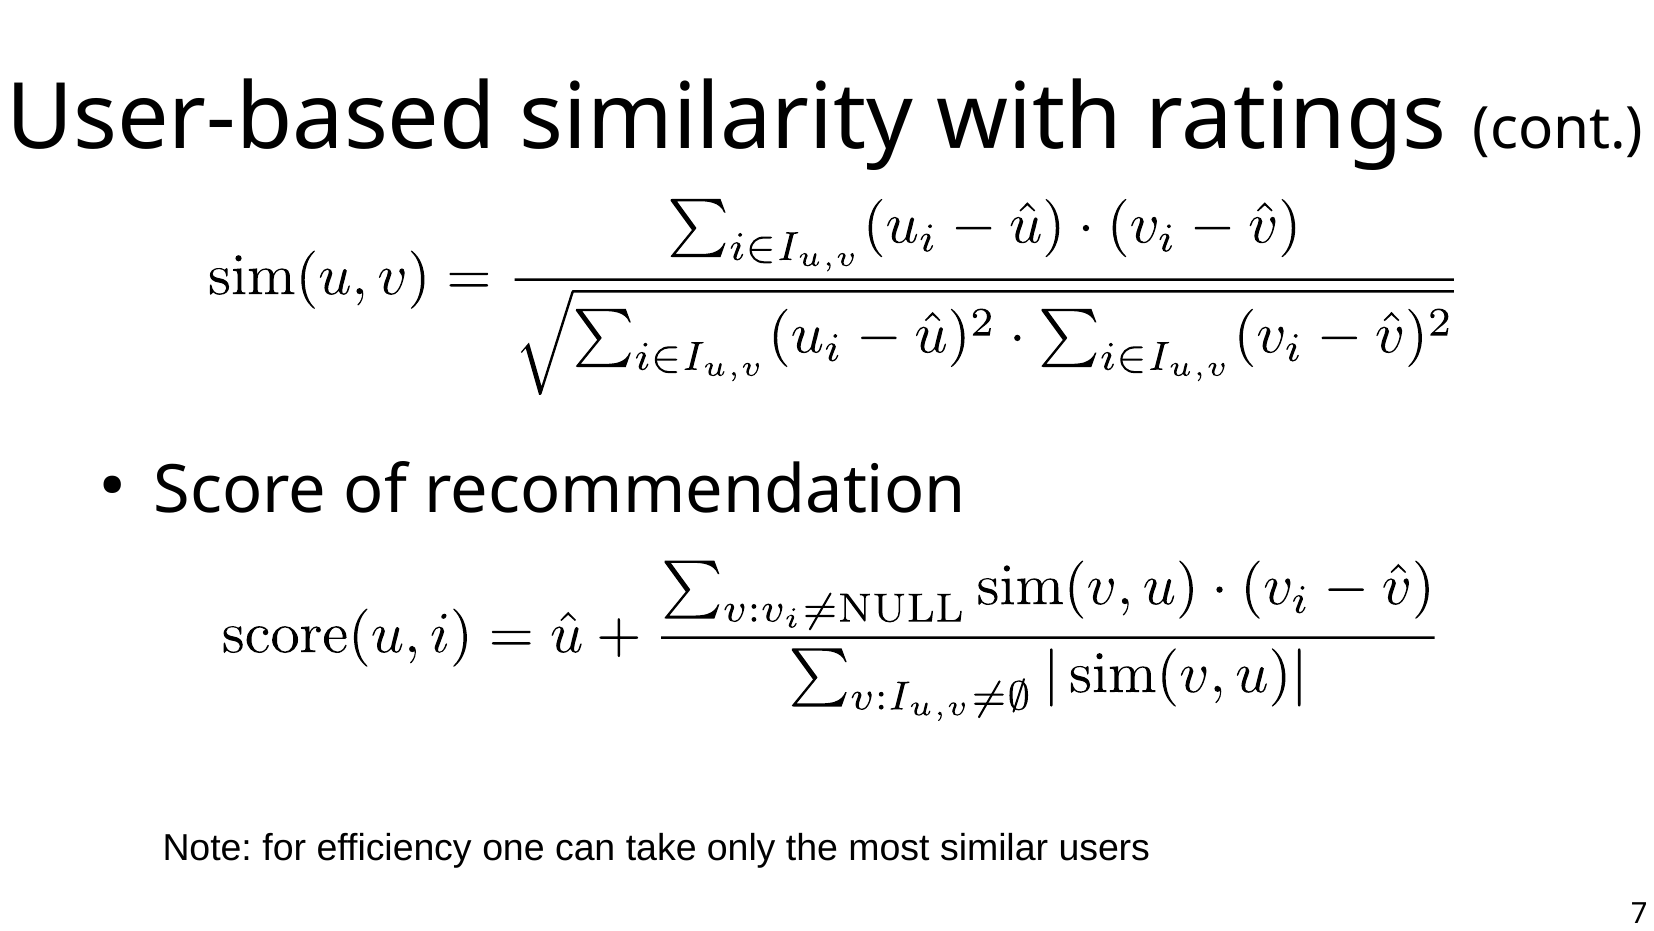

# User-based similarity with ratings (cont.)
Score of recommendation
Note: for efficiency one can take only the most similar users
7